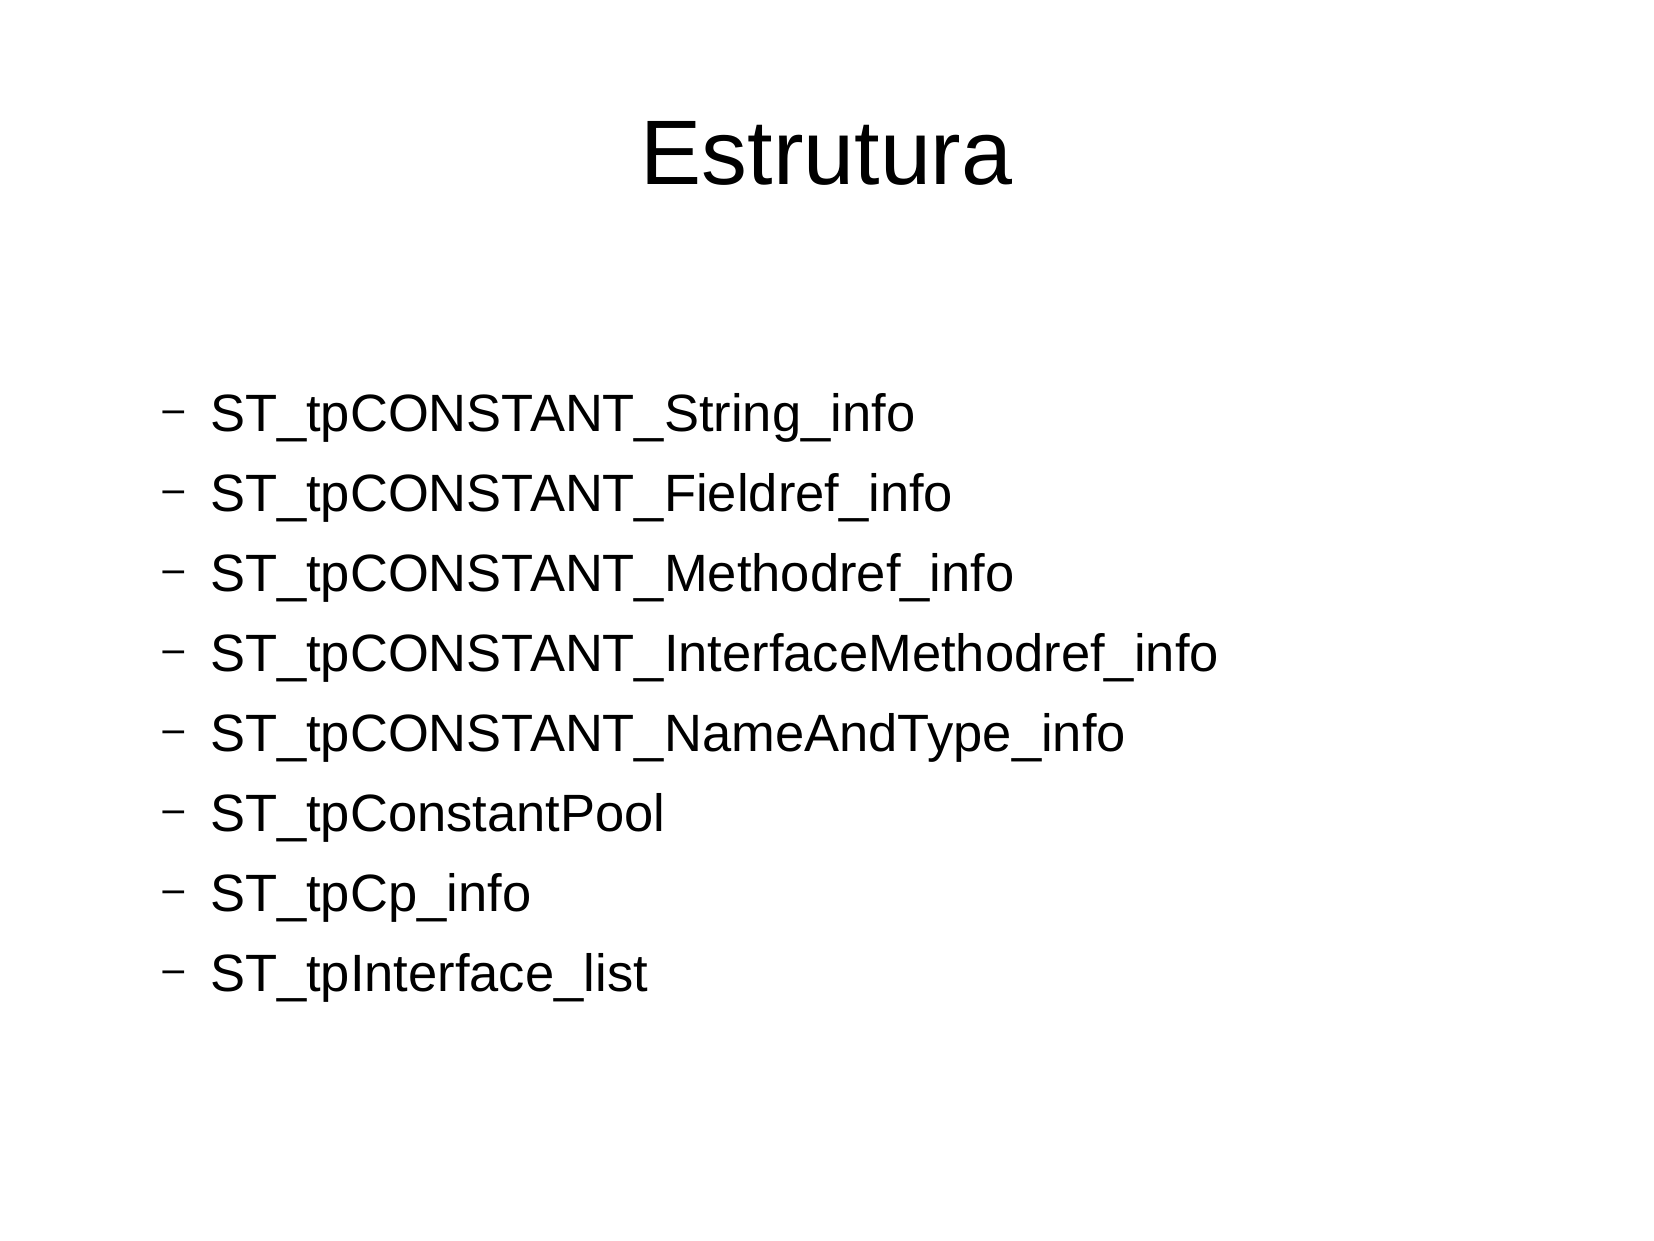

# Estrutura
ST_tpCONSTANT_String_info
ST_tpCONSTANT_Fieldref_info
ST_tpCONSTANT_Methodref_info
ST_tpCONSTANT_InterfaceMethodref_info
ST_tpCONSTANT_NameAndType_info
ST_tpConstantPool
ST_tpCp_info
ST_tpInterface_list